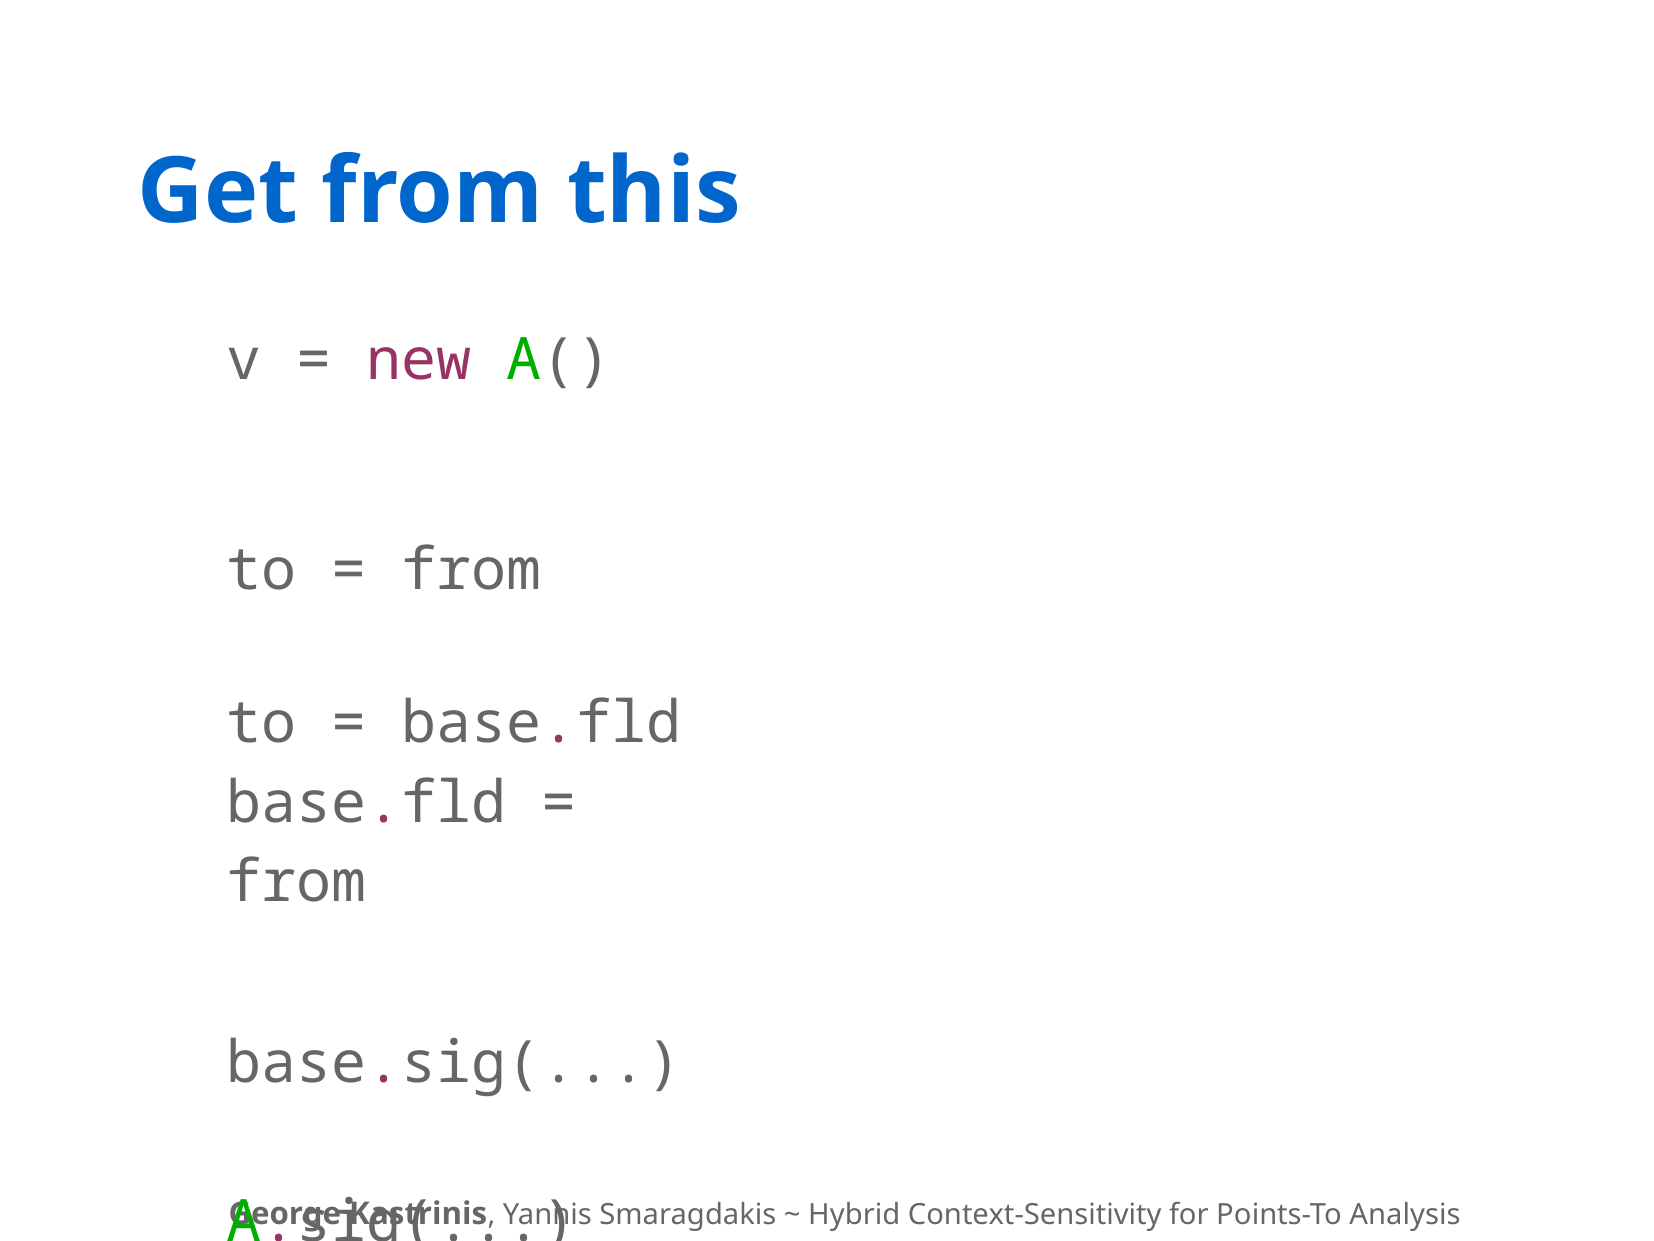

Get from this
v = new A()
to = from
to = base.fld
base.fld = from
base.sig(...)
A.sig(...)